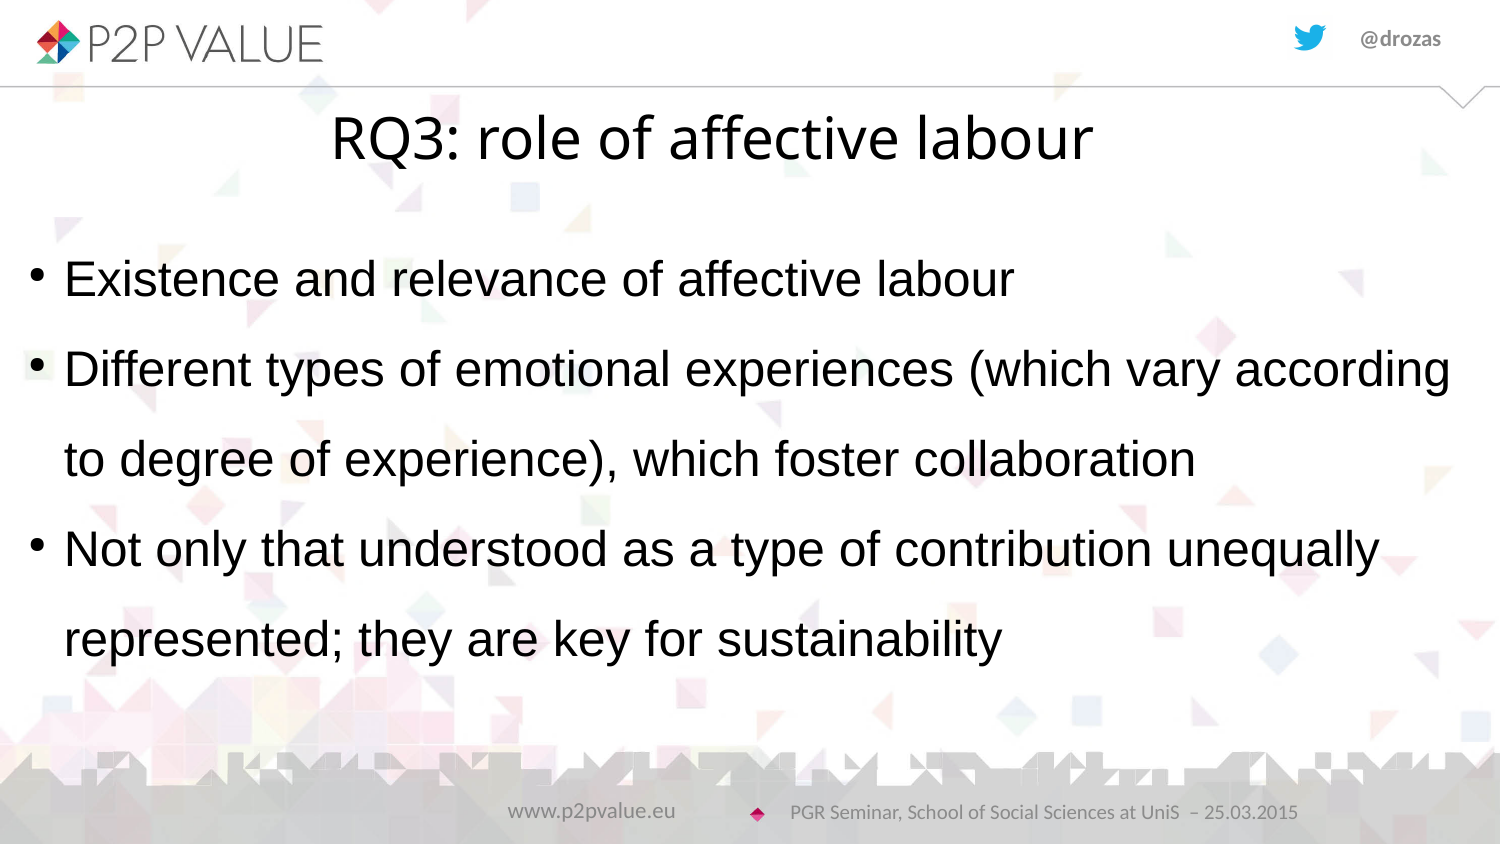

@drozas
# RQ3: role of affective labour
Existence and relevance of affective labour
Different types of emotional experiences (which vary according to degree of experience), which foster collaboration
Not only that understood as a type of contribution unequally represented; they are key for sustainability
PGR Seminar, School of Social Sciences at UniS – 25.03.2015
www.p2pvalue.eu